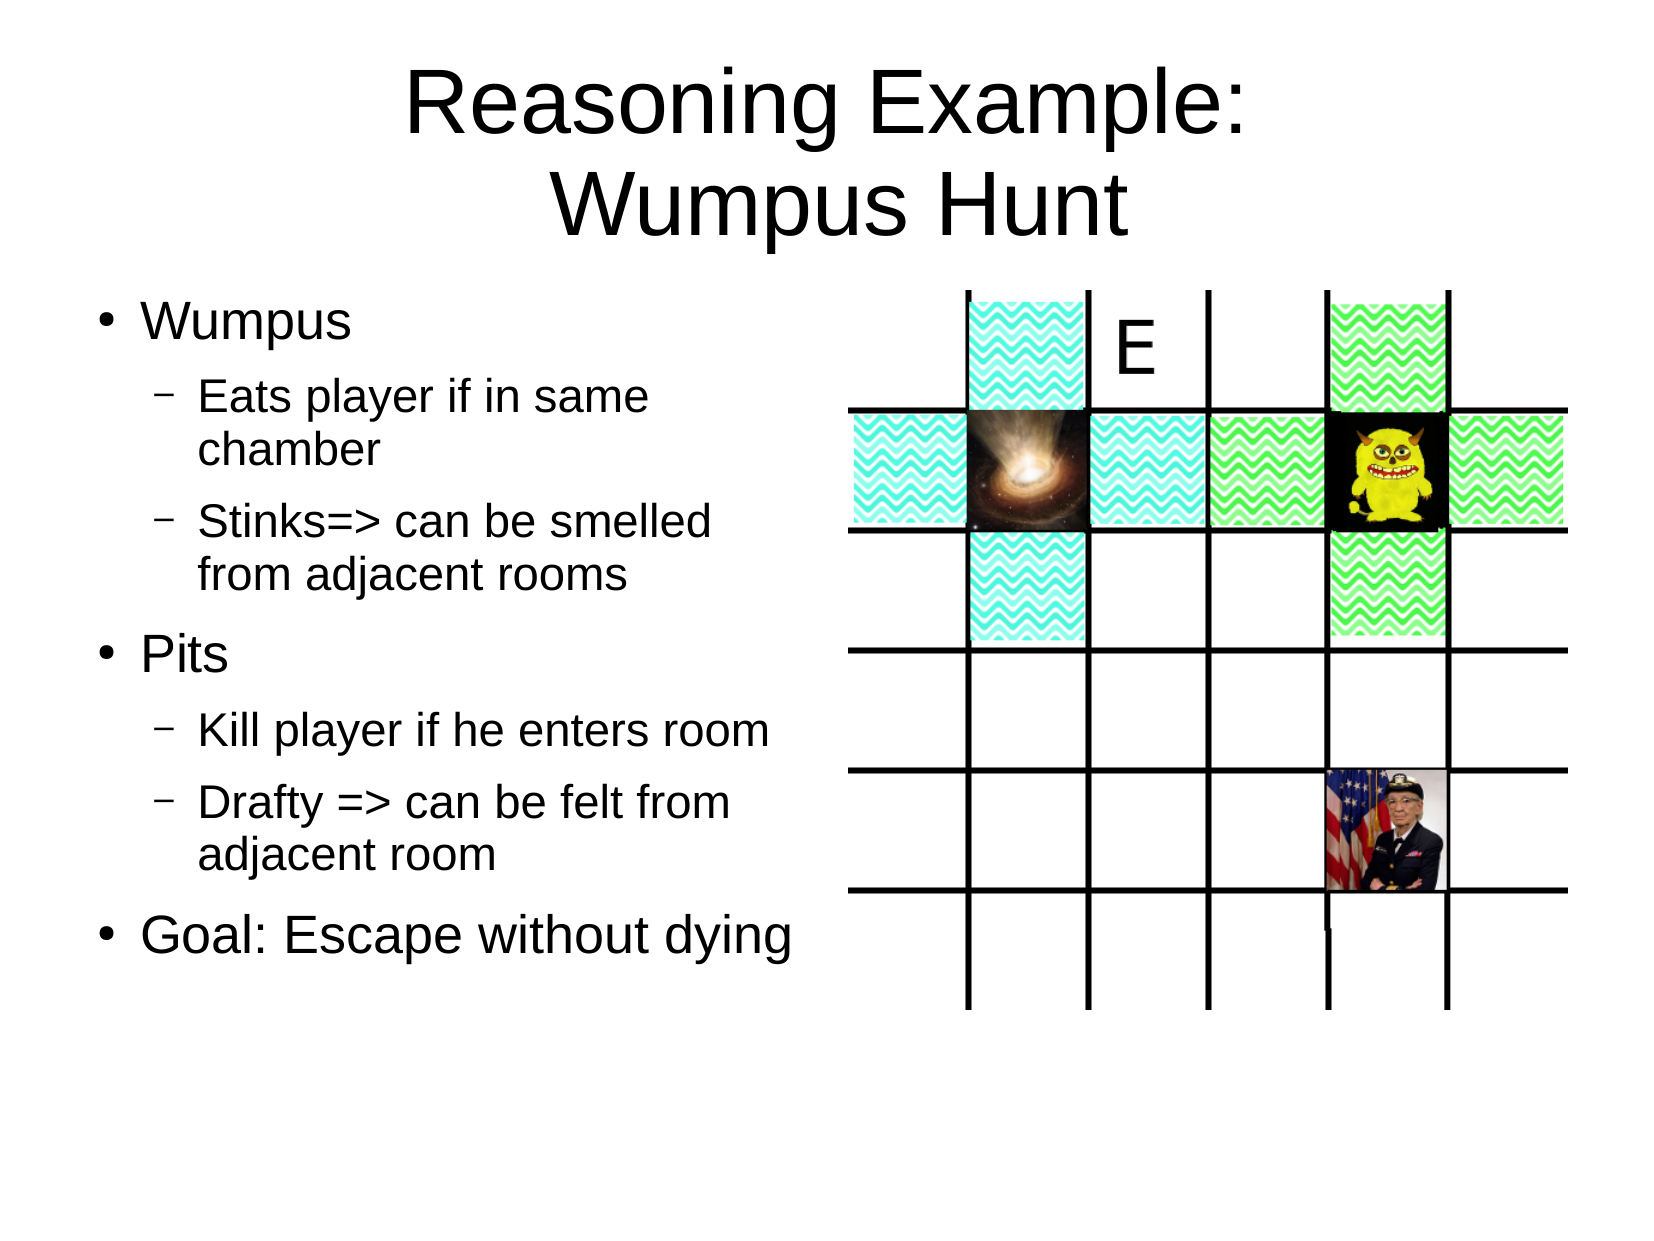

# Reasoning Example: Wumpus Hunt
Wumpus
Eats player if in same chamber
Stinks=> can be smelled from adjacent rooms
Pits
Kill player if he enters room
Drafty => can be felt from adjacent room
Goal: Escape without dying